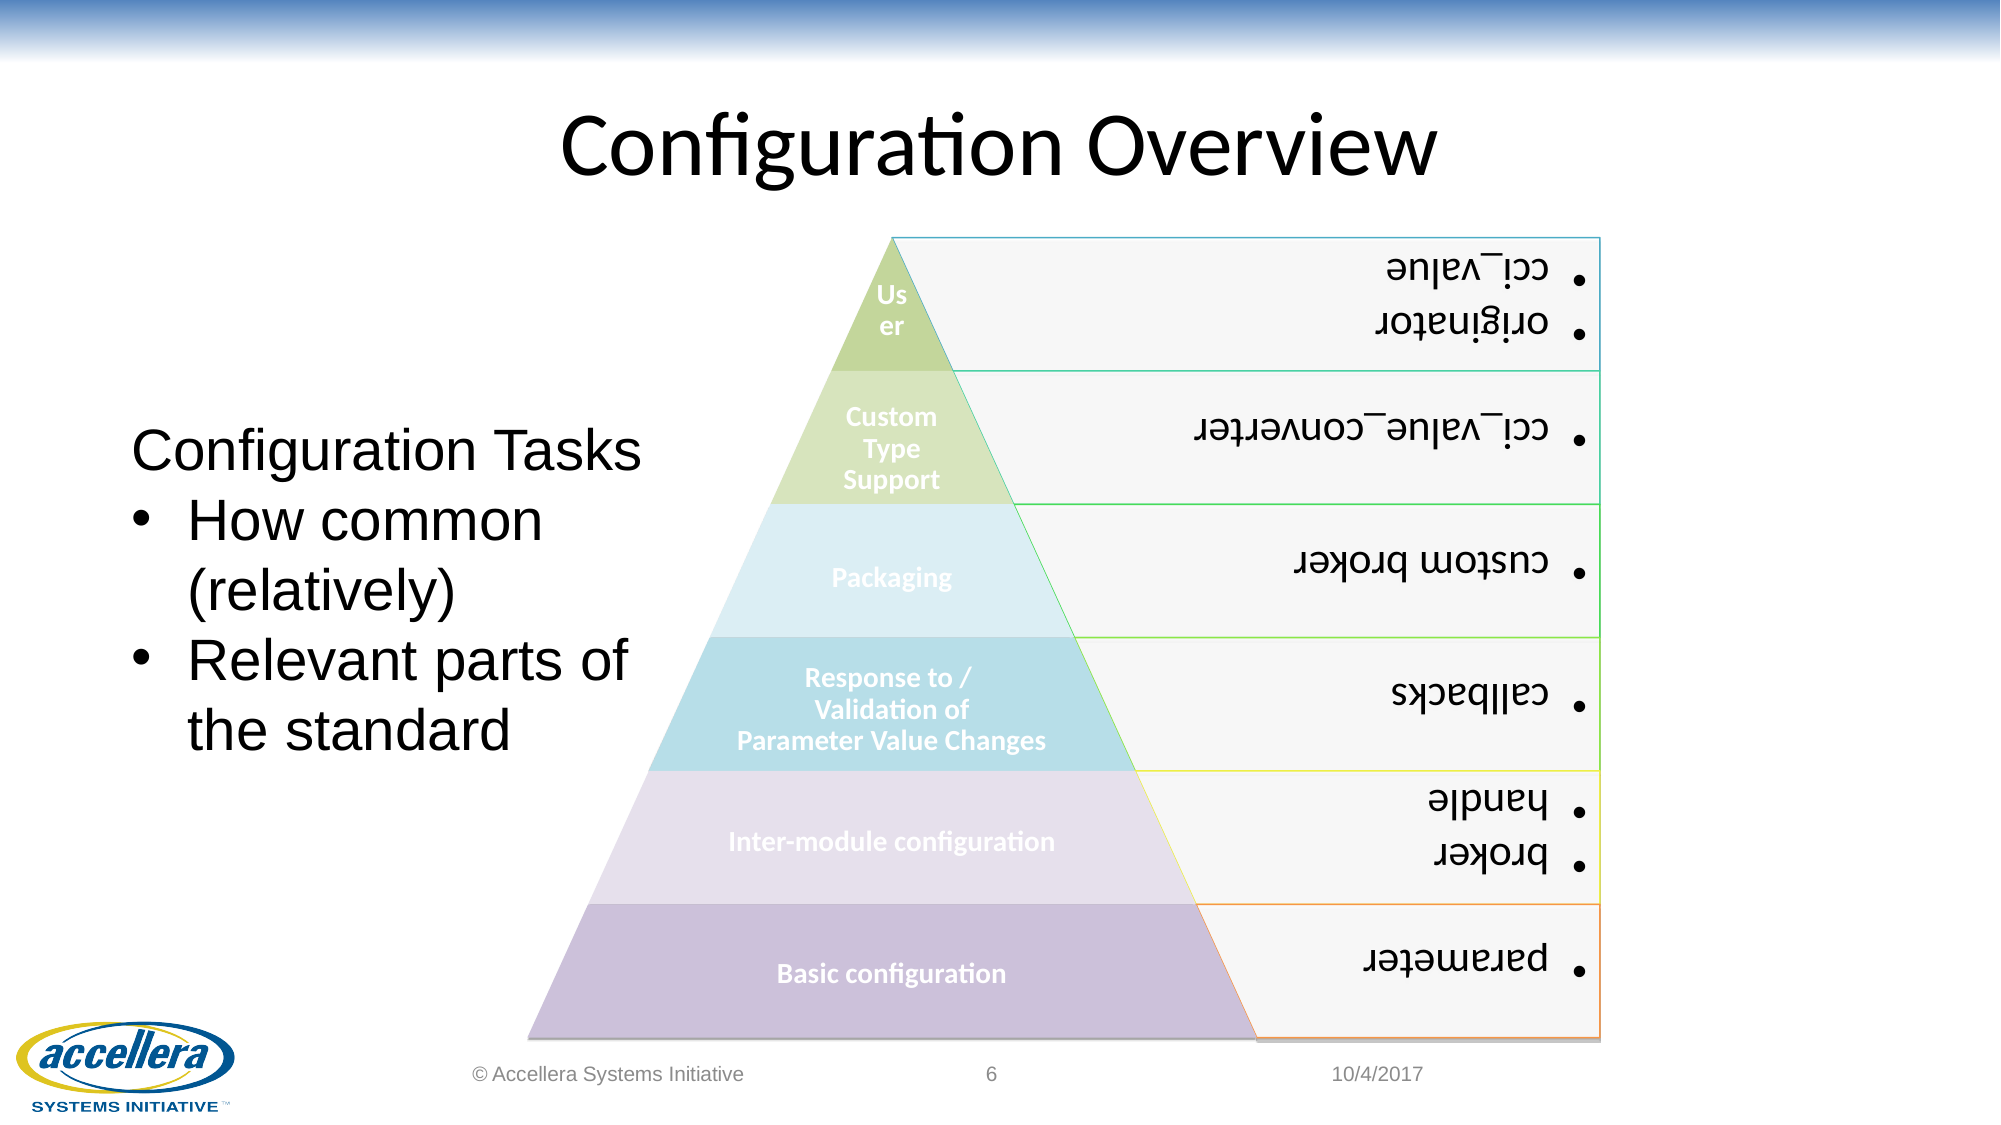

# Configuration Overview
User
 I/F
originator
cci_value
Custom
Type Support
cci_value_converter
Packaging
custom broker
Response to /
Validation of
Parameter Value Changes
callbacks
Inter-module configuration
broker
handle
Basic configuration
parameter
Configuration Tasks
How common
(relatively)
Relevant parts of
the standard
© Accellera Systems Initiative
10/4/2017